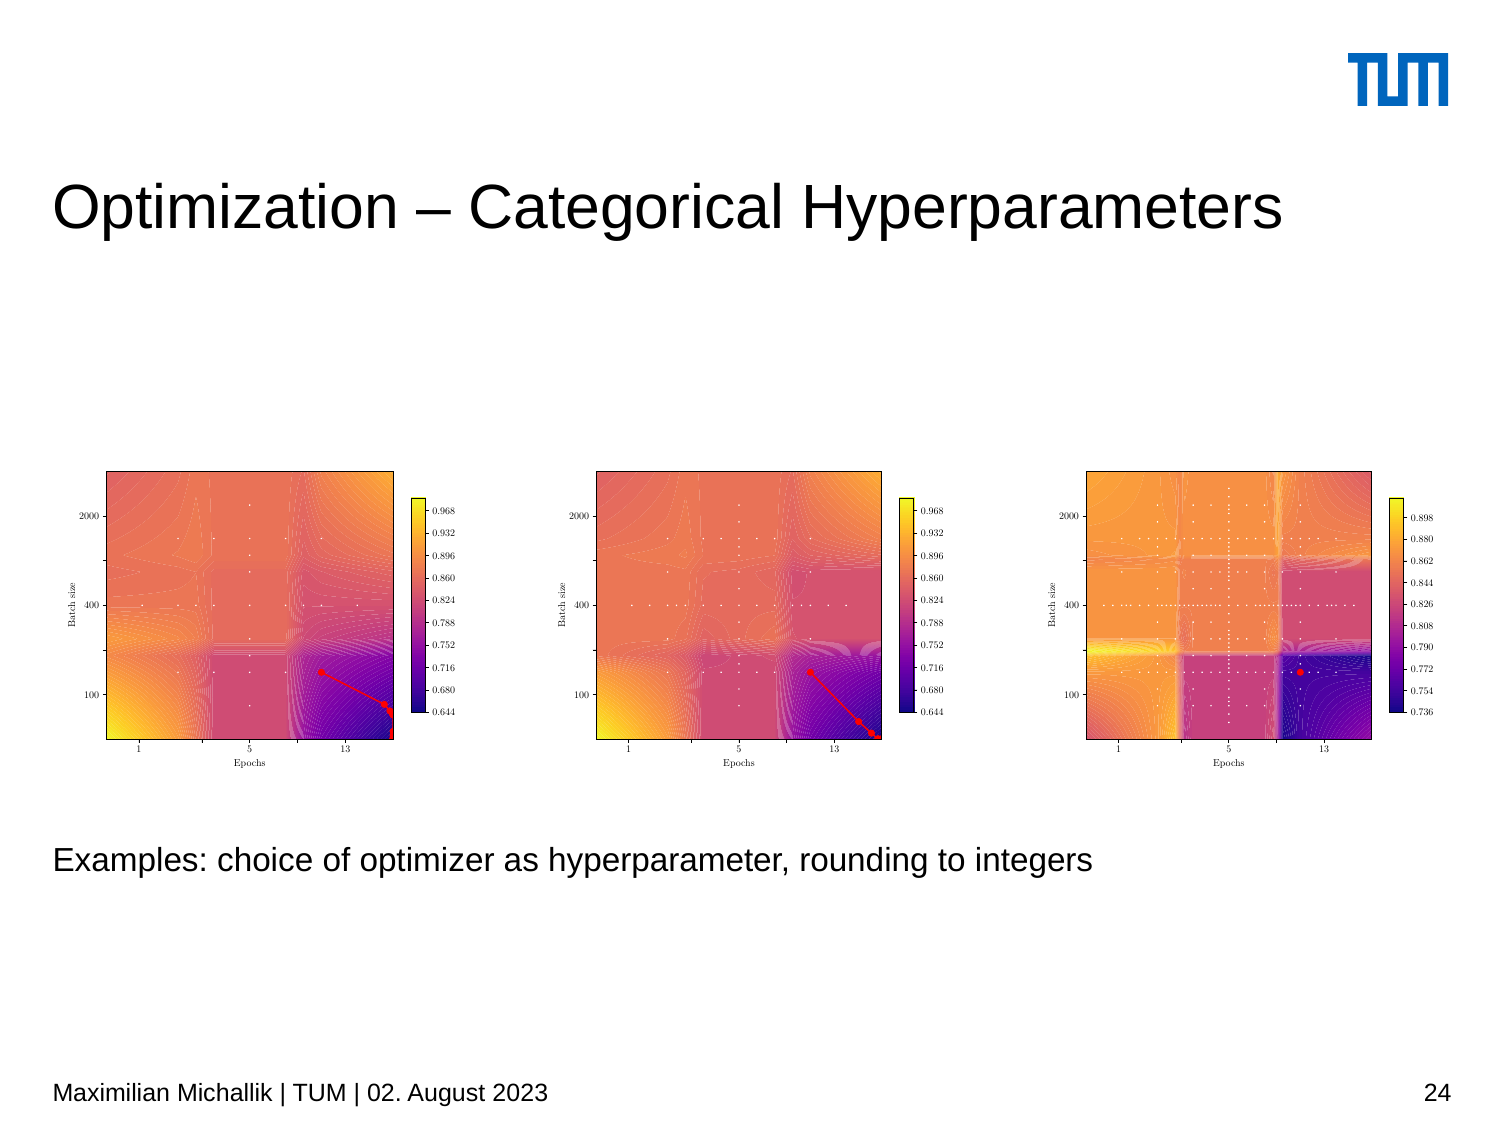

# Optimization – Categorical Hyperparameters
Examples: choice of optimizer as hyperparameter, rounding to integers
Maximilian Michallik | TUM | 02. August 2023
24